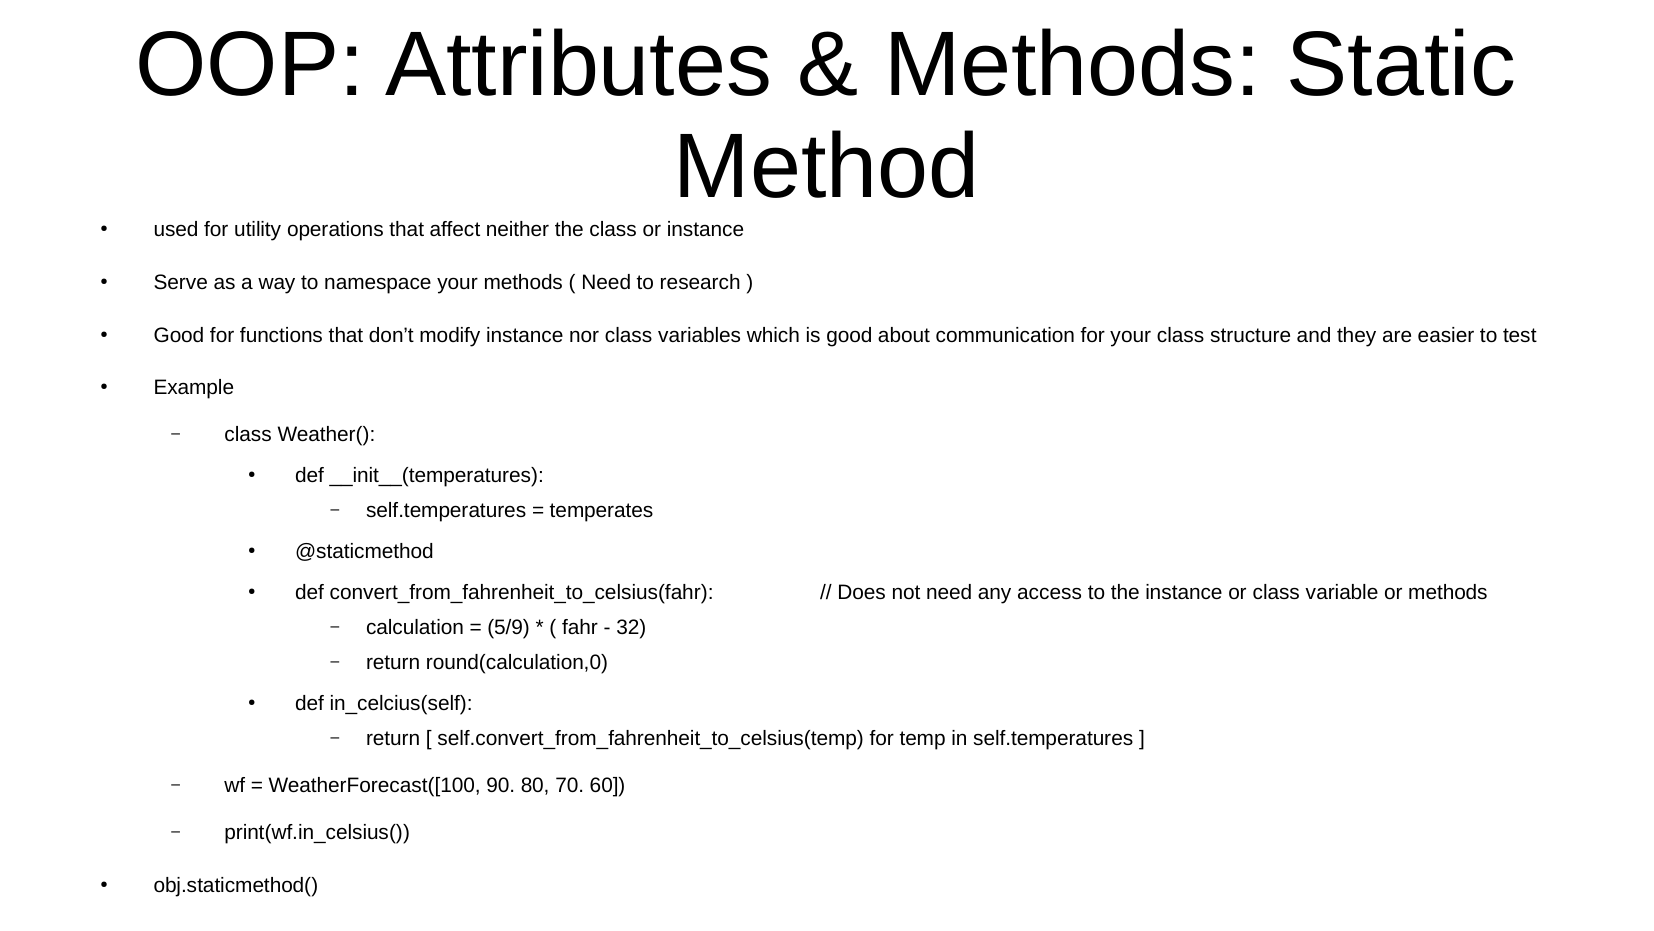

# OOP: Attributes & Methods: Static Method
used for utility operations that affect neither the class or instance
Serve as a way to namespace your methods ( Need to research )
Good for functions that don’t modify instance nor class variables which is good about communication for your class structure and they are easier to test
Example
class Weather():
def __init__(temperatures):
self.temperatures = temperates
@staticmethod
def convert_from_fahrenheit_to_celsius(fahr): 		// Does not need any access to the instance or class variable or methods
calculation = (5/9) * ( fahr - 32)
return round(calculation,0)
def in_celcius(self):
return [ self.convert_from_fahrenheit_to_celsius(temp) for temp in self.temperatures ]
wf = WeatherForecast([100, 90. 80, 70. 60])
print(wf.in_celsius())
obj.staticmethod()